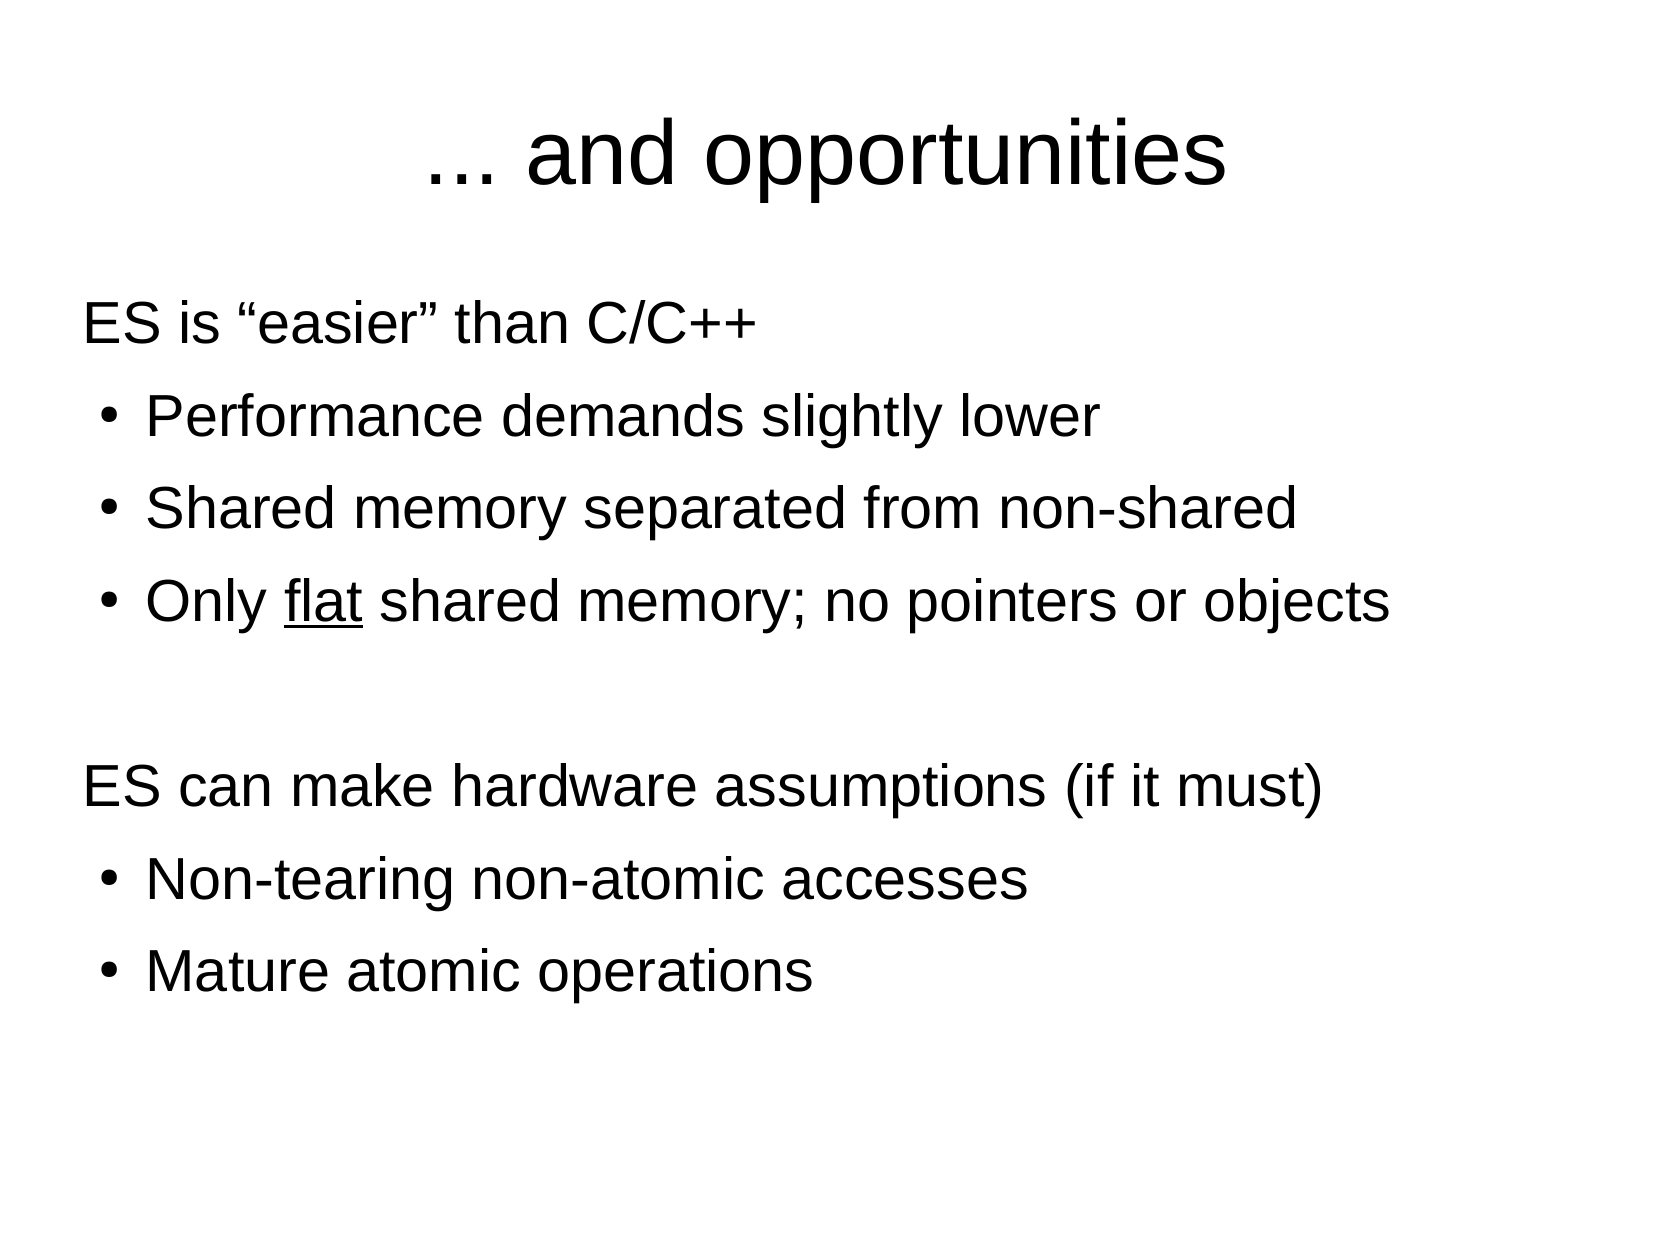

# ... and opportunities
ES is “easier” than C/C++
Performance demands slightly lower
Shared memory separated from non-shared
Only flat shared memory; no pointers or objects
ES can make hardware assumptions (if it must)
Non-tearing non-atomic accesses
Mature atomic operations